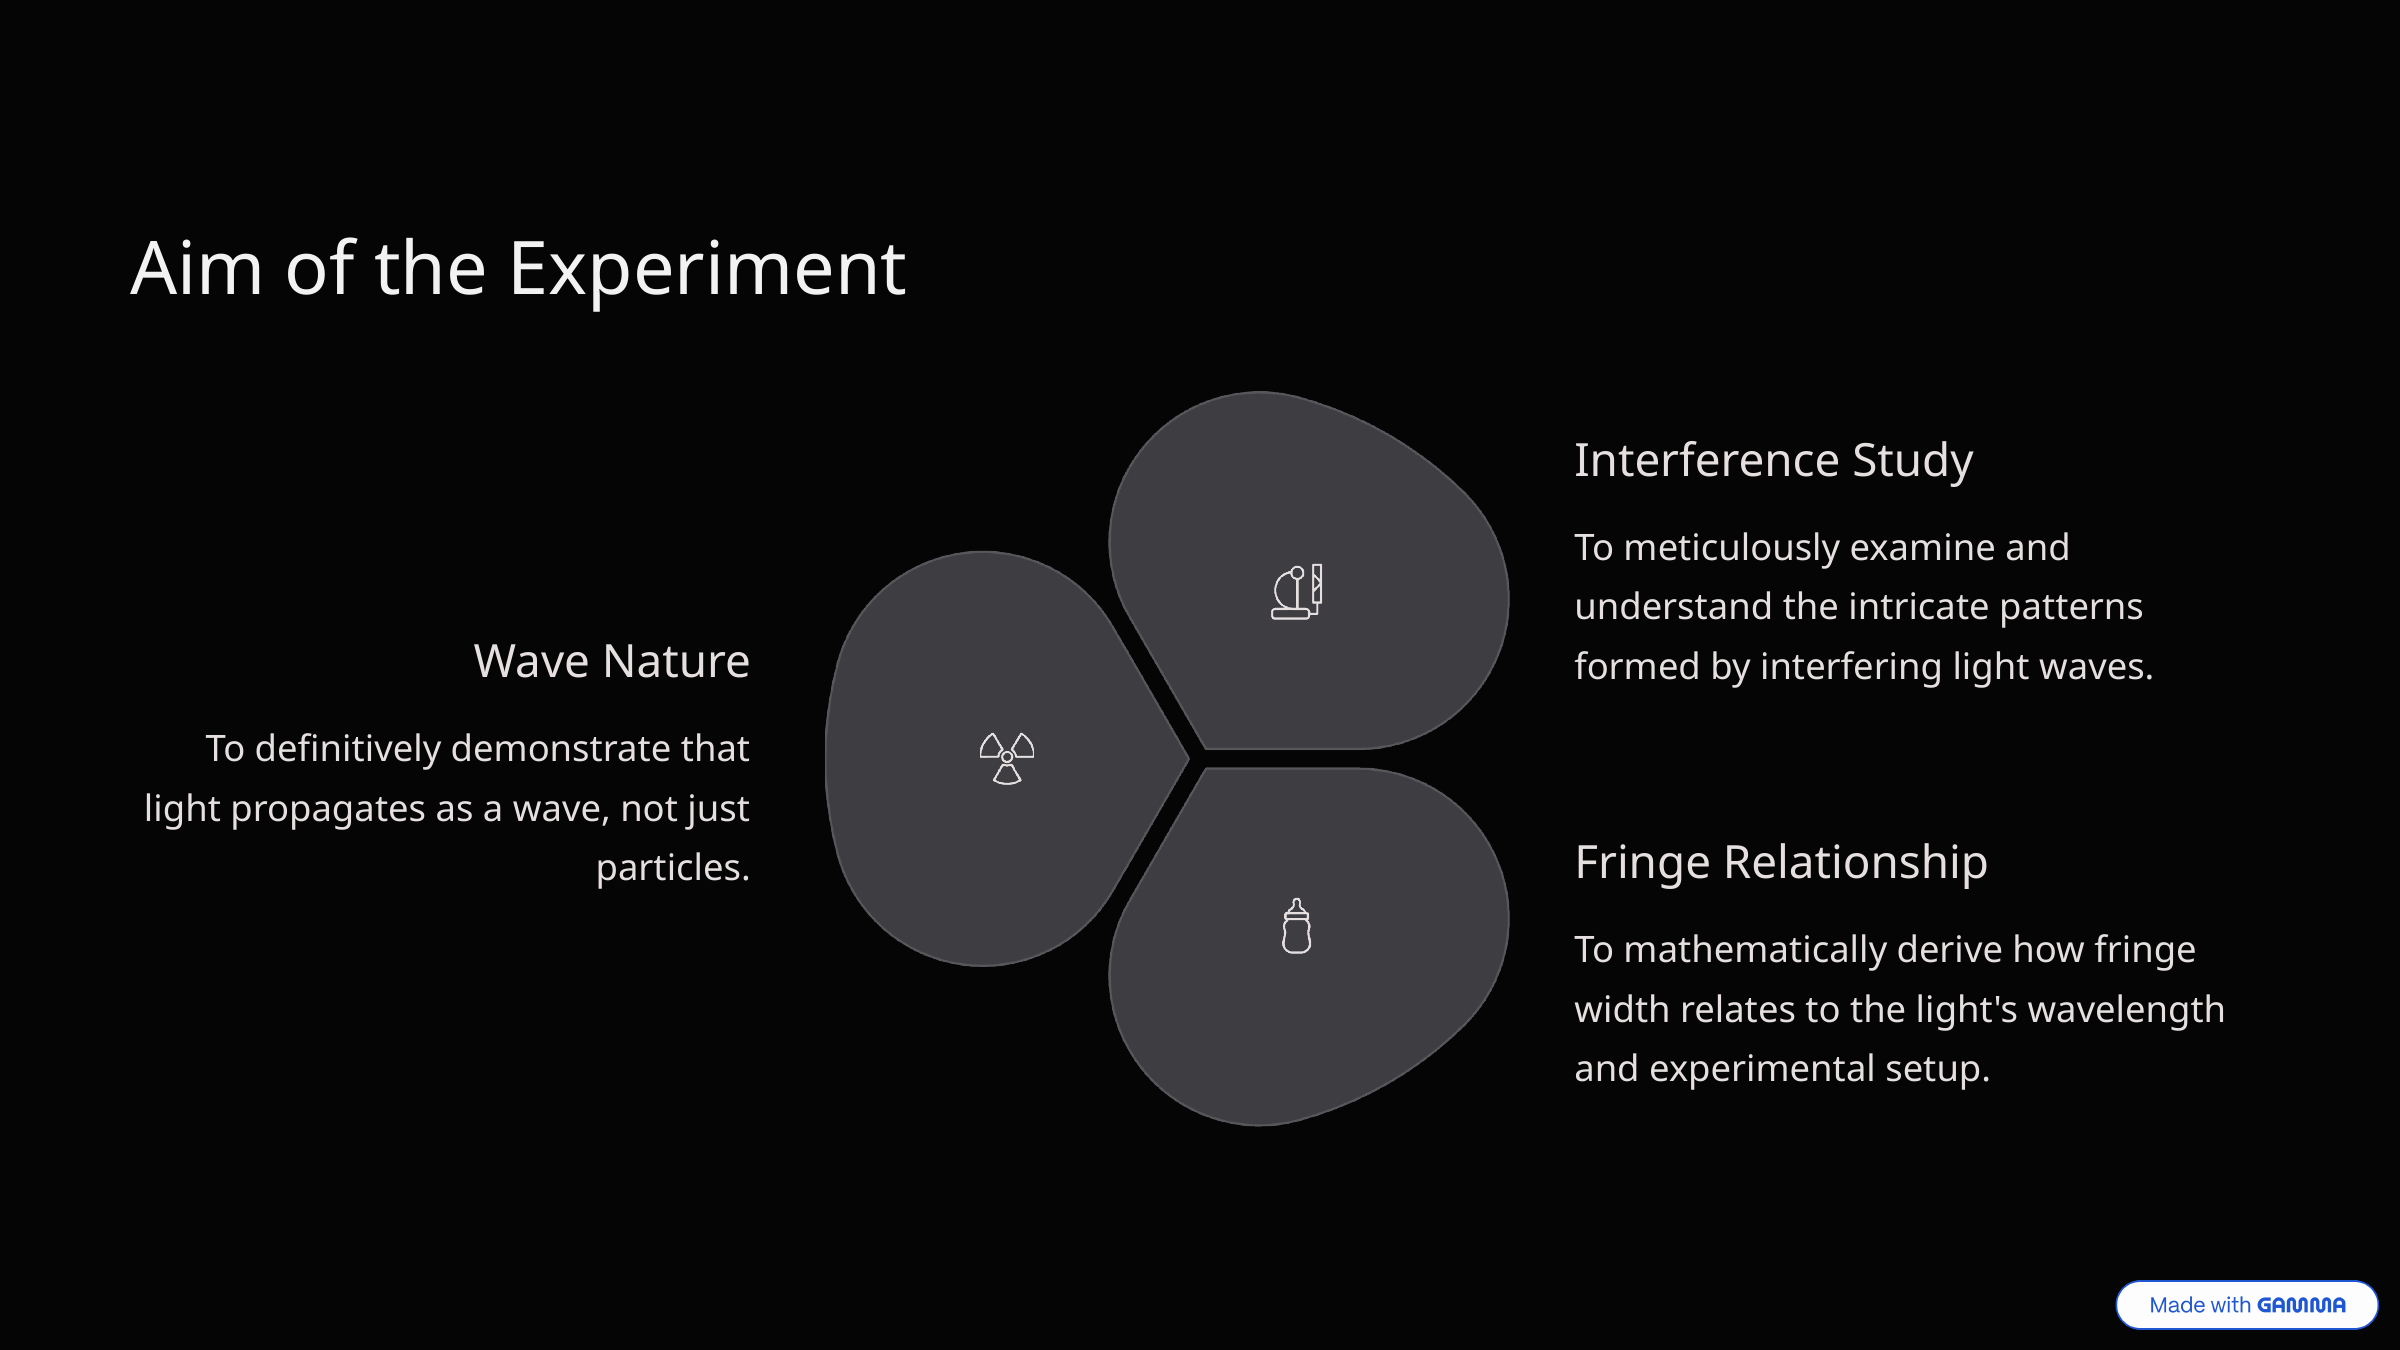

Aim of the Experiment
Interference Study
To meticulously examine and understand the intricate patterns formed by interfering light waves.
Wave Nature
To definitively demonstrate that light propagates as a wave, not just particles.
Fringe Relationship
To mathematically derive how fringe width relates to the light's wavelength and experimental setup.